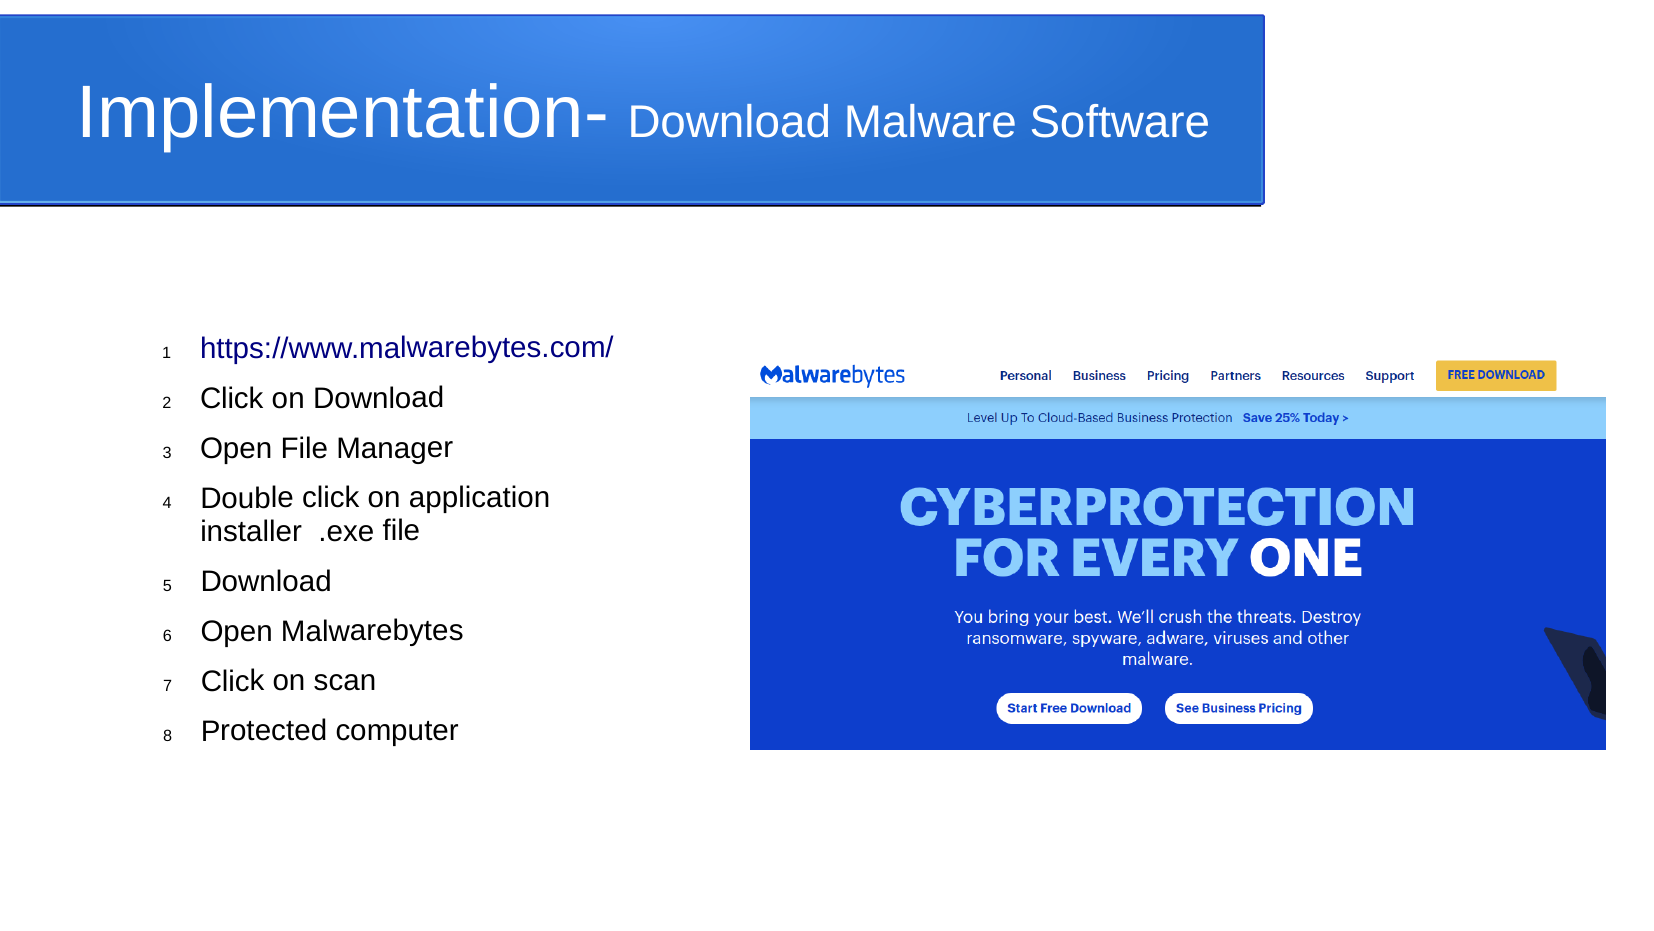

# Implementation- Download Malware Software
https://www.malwarebytes.com/
Click on Download
Open File Manager
Double click on application installer .exe file
Download
Open Malwarebytes
Click on scan
Protected computer